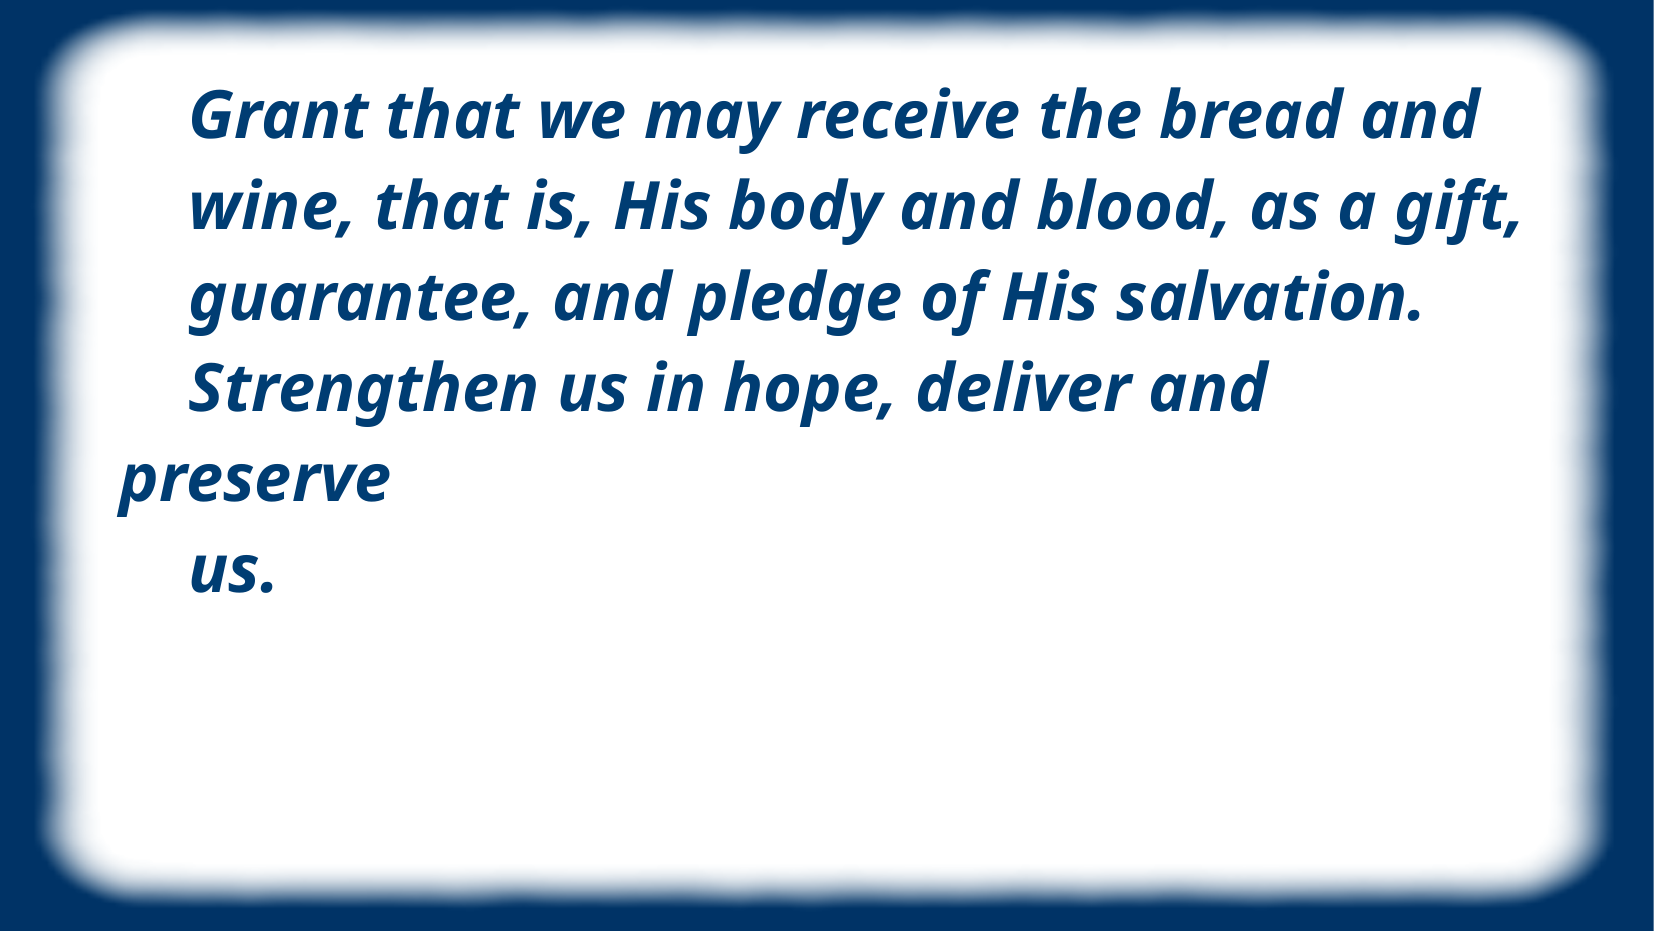

Grant that we may receive the bread and
 wine, that is, His body and blood, as a gift,
 guarantee, and pledge of His salvation.
 Strengthen us in hope, deliver and preserve
 us.